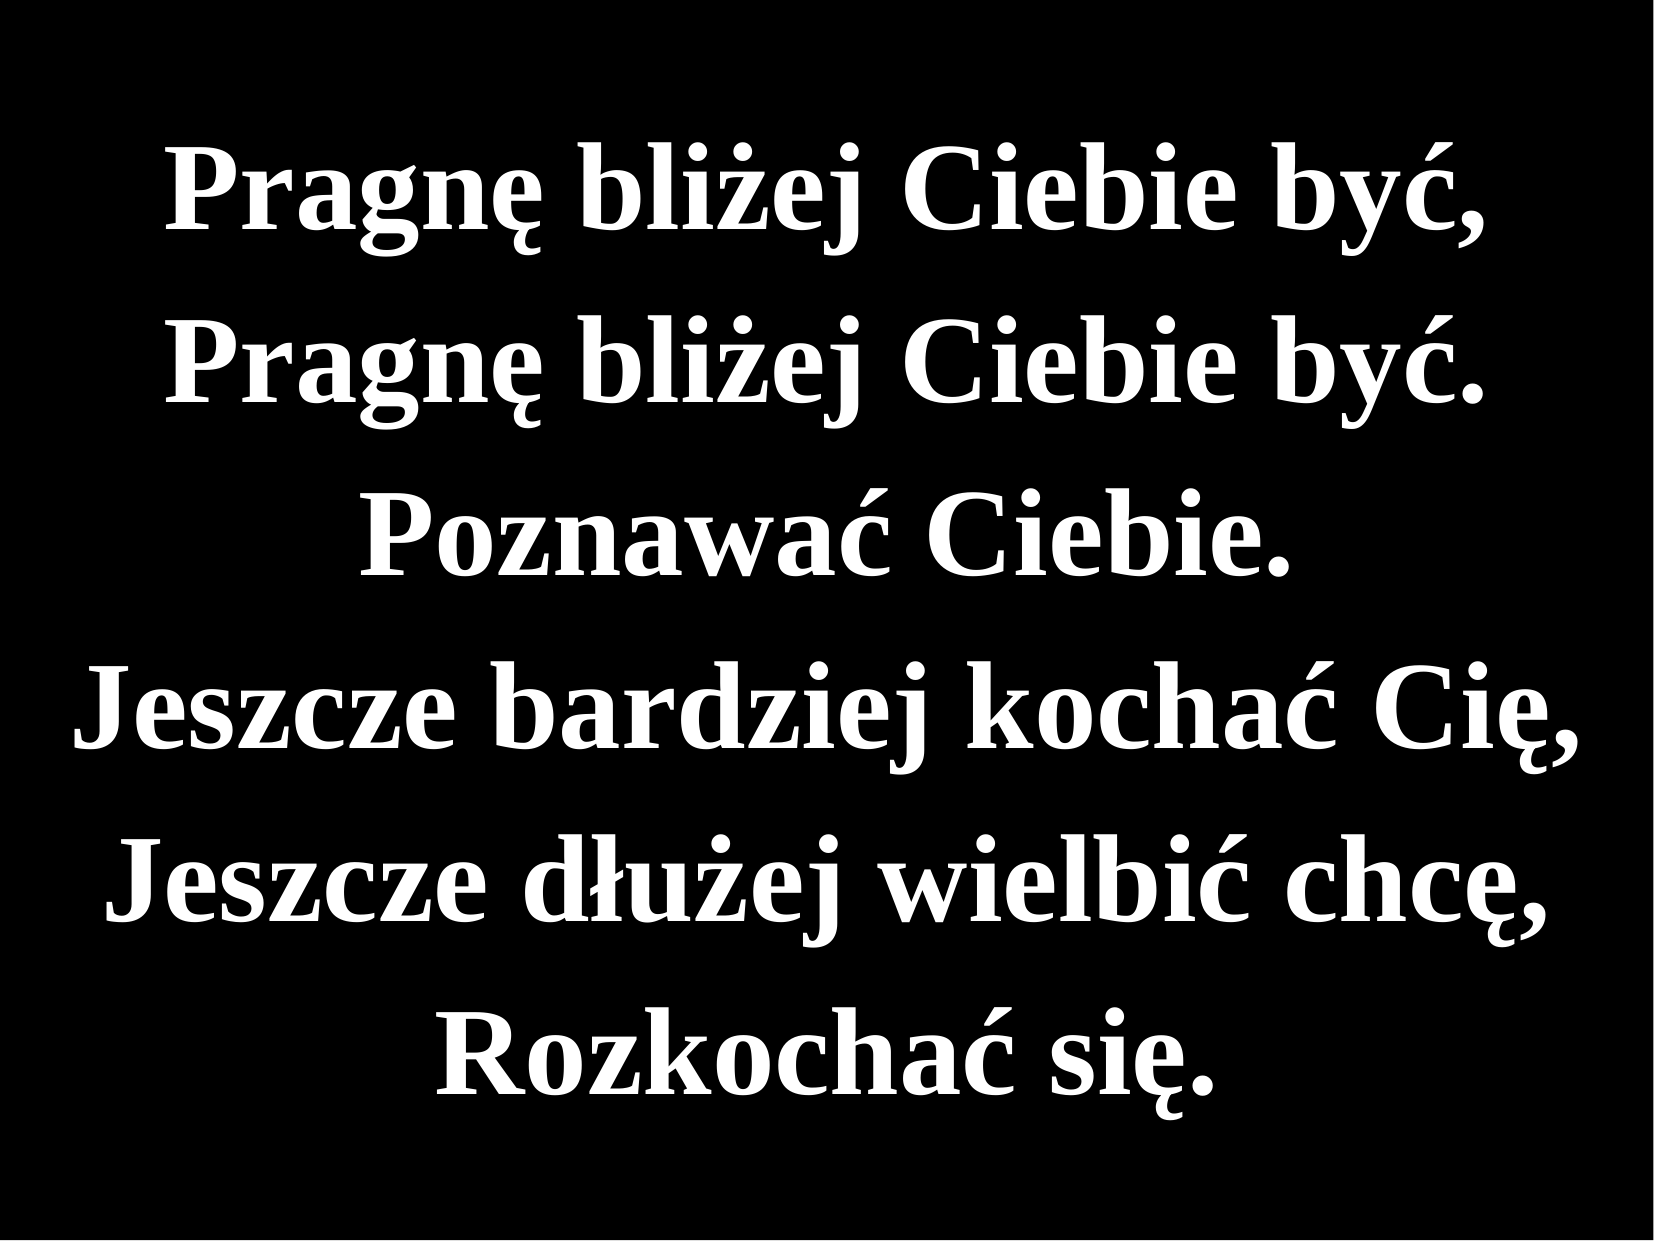

# Pragnę bliżej Ciebie być, ppp Pragnę bliżej Ciebie być. ppp Poznawać Ciebie. ppp Jeszcze bardziej kochać Cię, ppp Jeszcze dłużej wielbić chcę, ppp Rozkochać się.